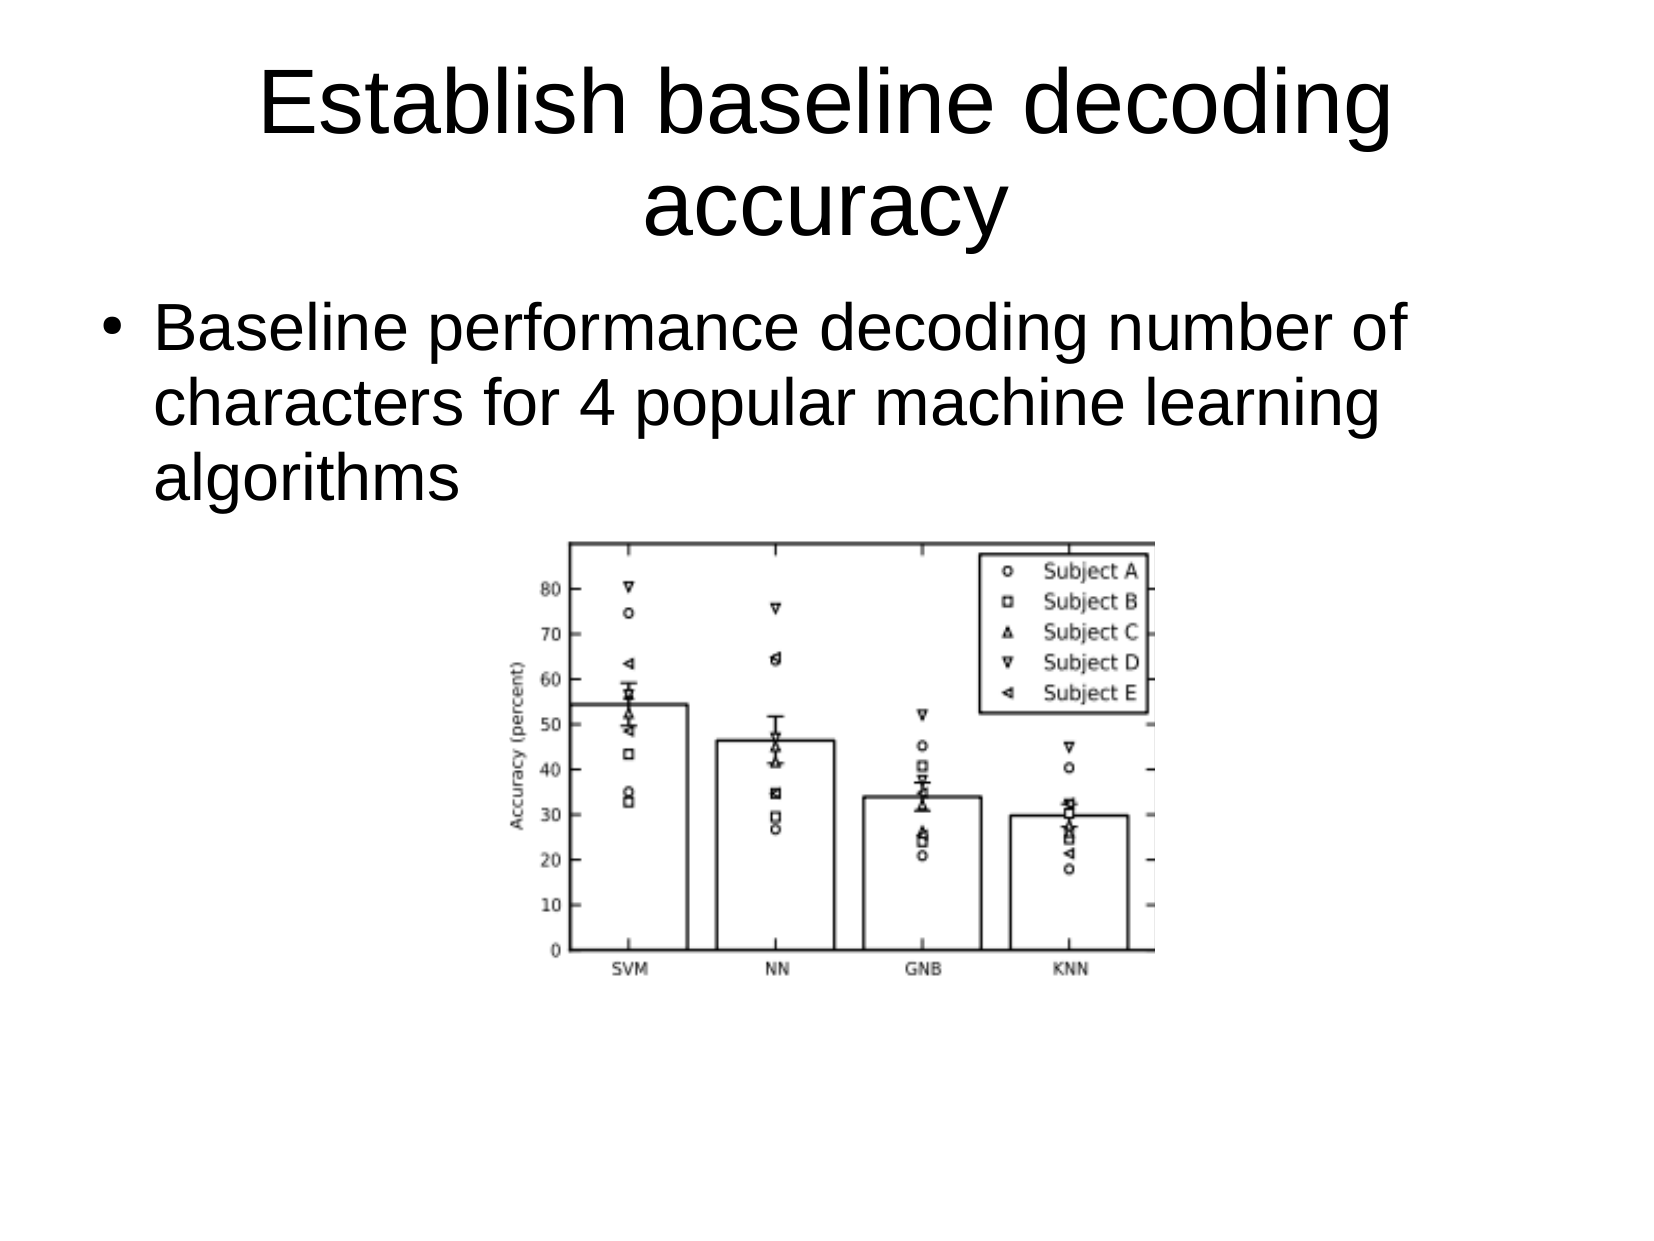

# Establish baseline decoding accuracy
Baseline performance decoding number of characters for 4 popular machine learning algorithms